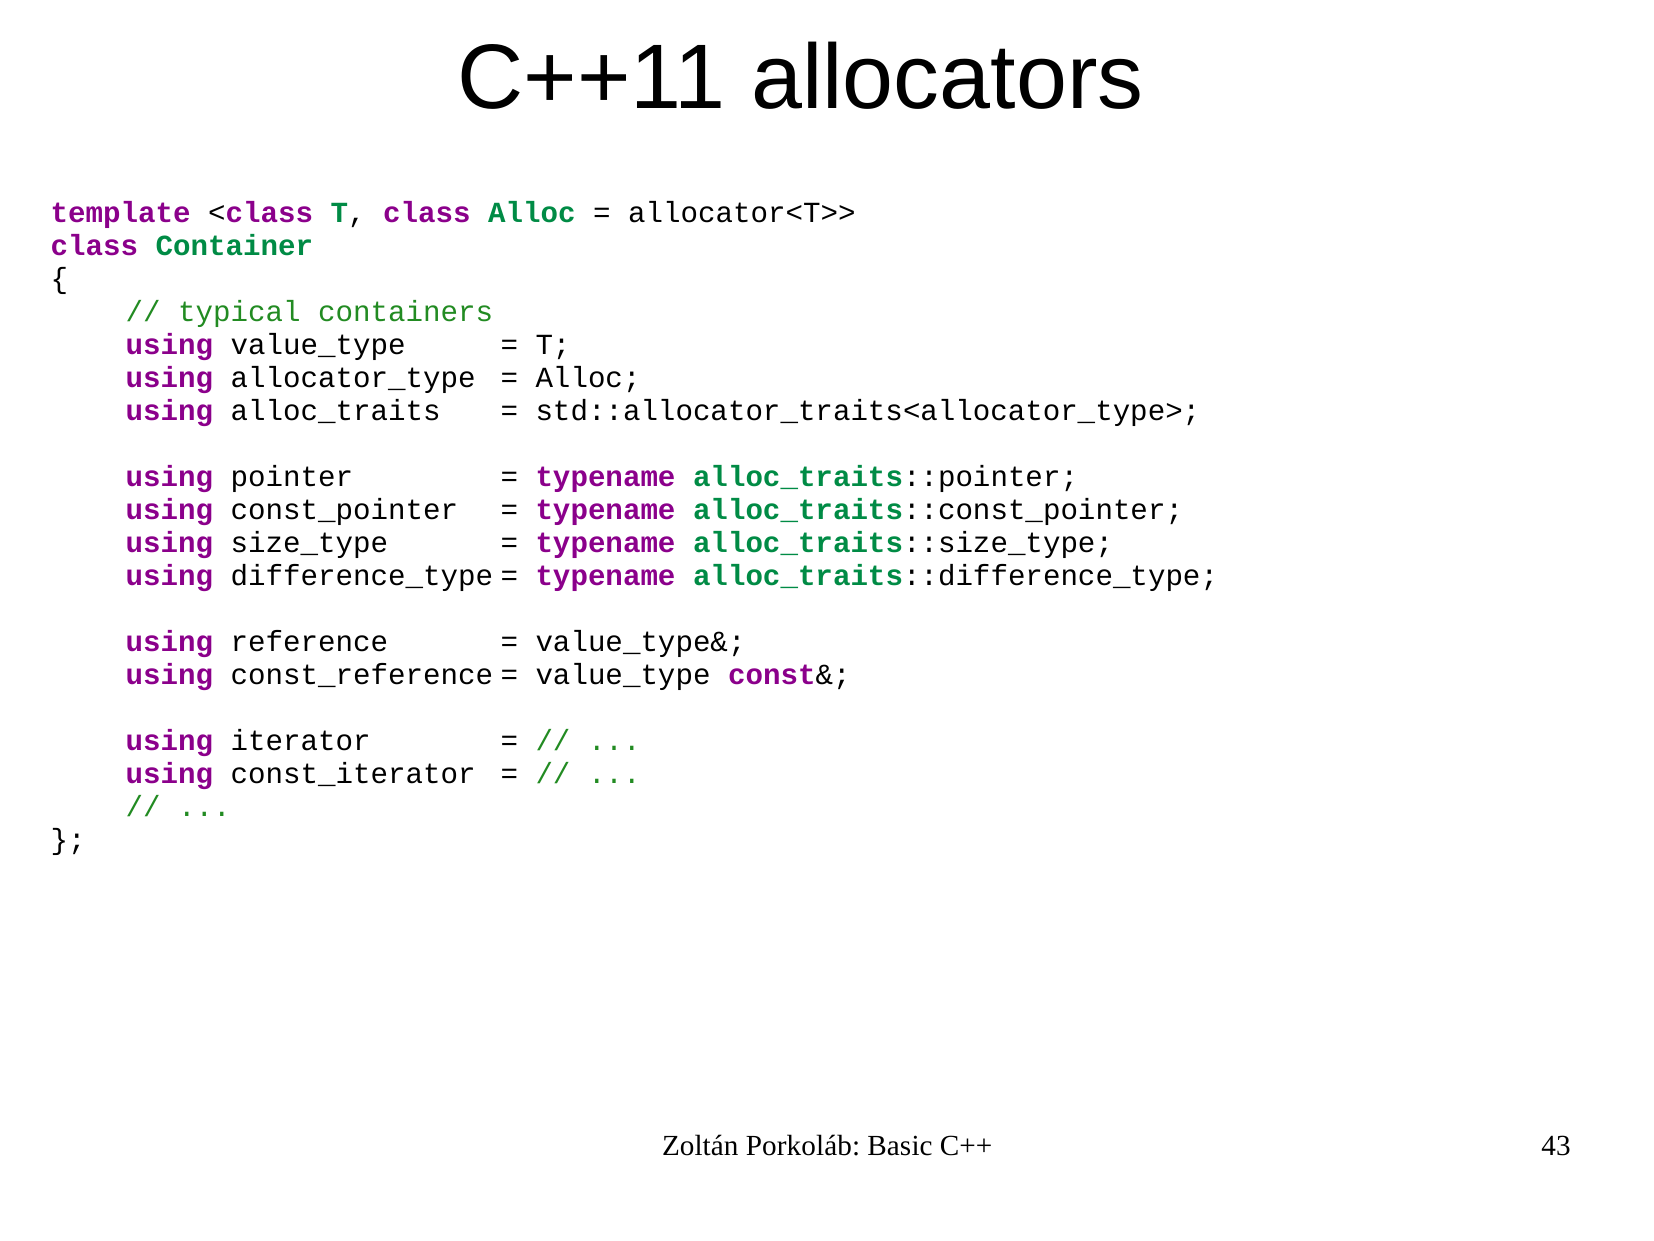

# C++11 allocators
template <class T, class Alloc = allocator<T>>
class Container
{
	// typical containers
	using value_type		= T;
	using allocator_type	= Alloc;
	using alloc_traits	= std::allocator_traits<allocator_type>;
	using pointer		= typename alloc_traits::pointer;
	using const_pointer	= typename alloc_traits::const_pointer;
	using size_type		= typename alloc_traits::size_type;
	using difference_type	= typename alloc_traits::difference_type;
	using reference		= value_type&;
	using const_reference	= value_type const&;
	using iterator 		= // ...
	using const_iterator	= // ...
	// ...
};
Zoltán Porkoláb: Basic C++
43